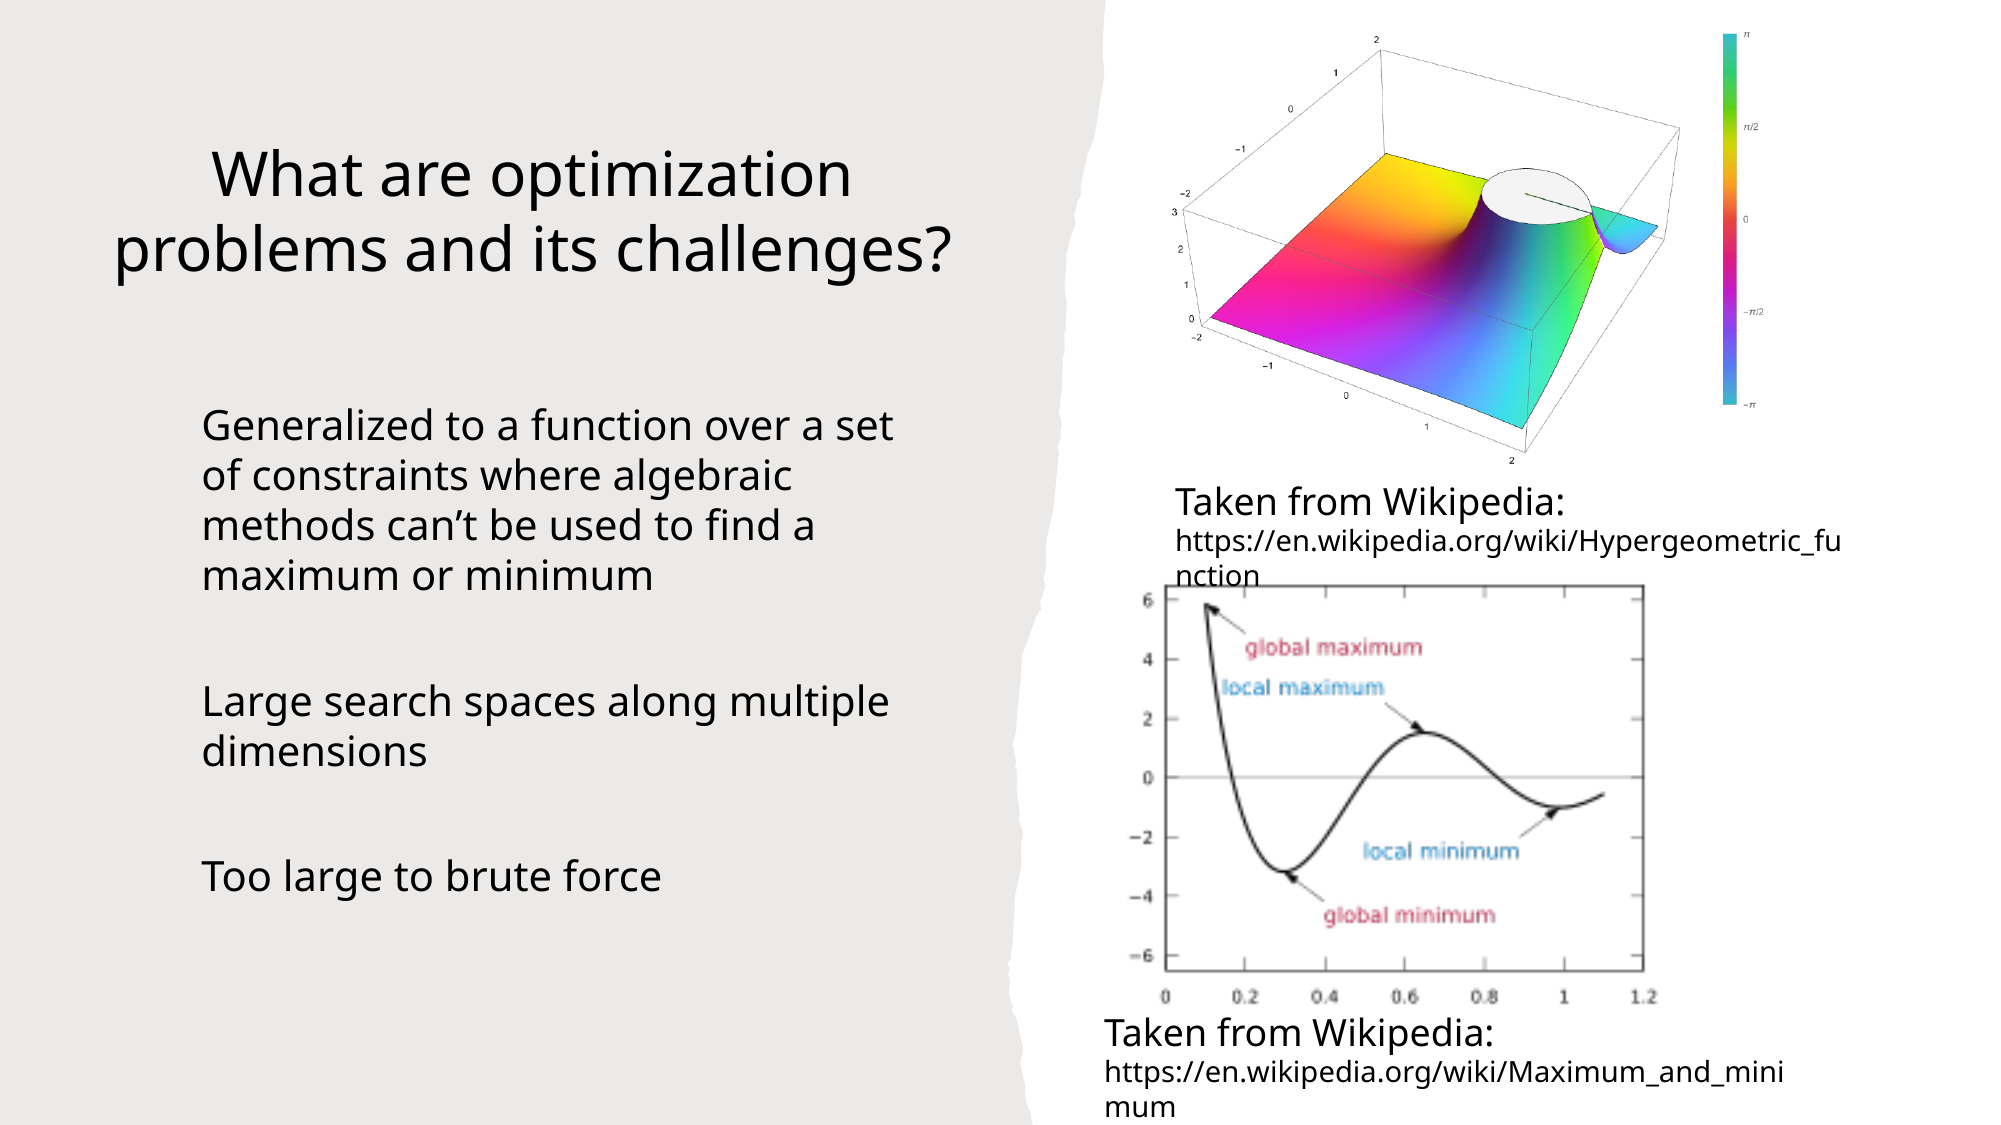

# What are optimization problems and its challenges?
Generalized to a function over a set of constraints where algebraic methods can’t be used to find a maximum or minimum
Large search spaces along multiple dimensions
Too large to brute force
Taken from Wikipedia: https://en.wikipedia.org/wiki/Hypergeometric_function
Taken from Wikipedia: https://en.wikipedia.org/wiki/Maximum_and_minimum